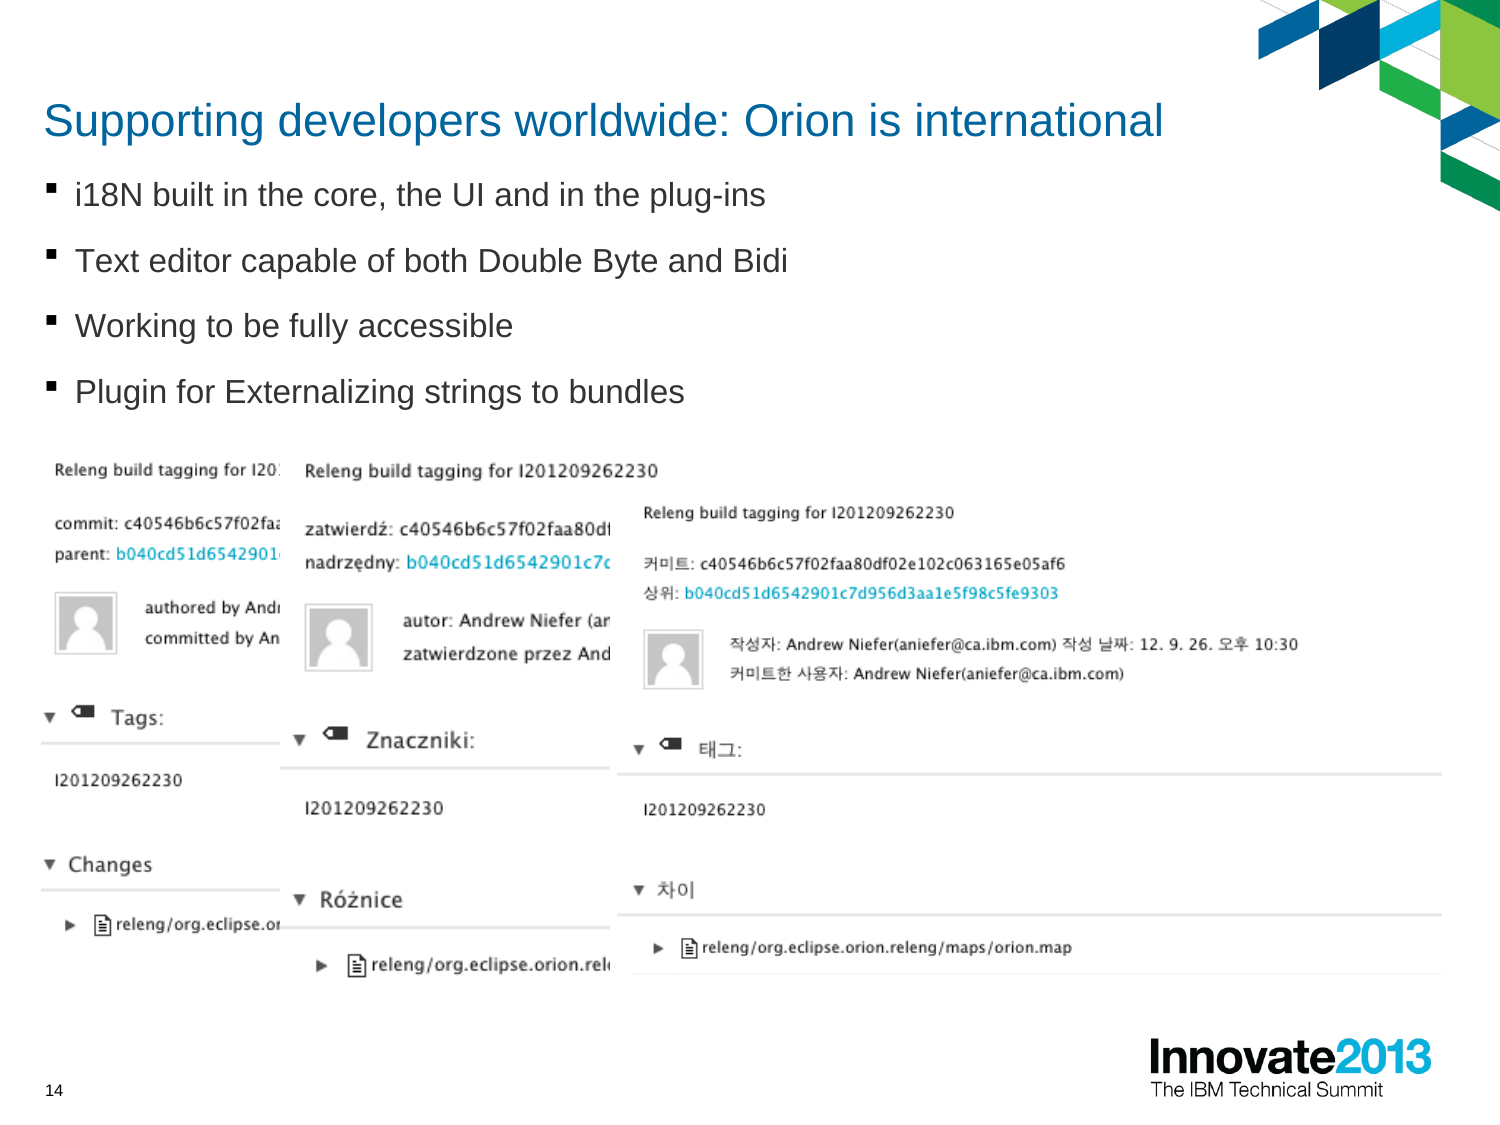

# Supporting developers worldwide: Orion is international
i18N built in the core, the UI and in the plug-ins
Text editor capable of both Double Byte and Bidi
Working to be fully accessible
Plugin for Externalizing strings to bundles